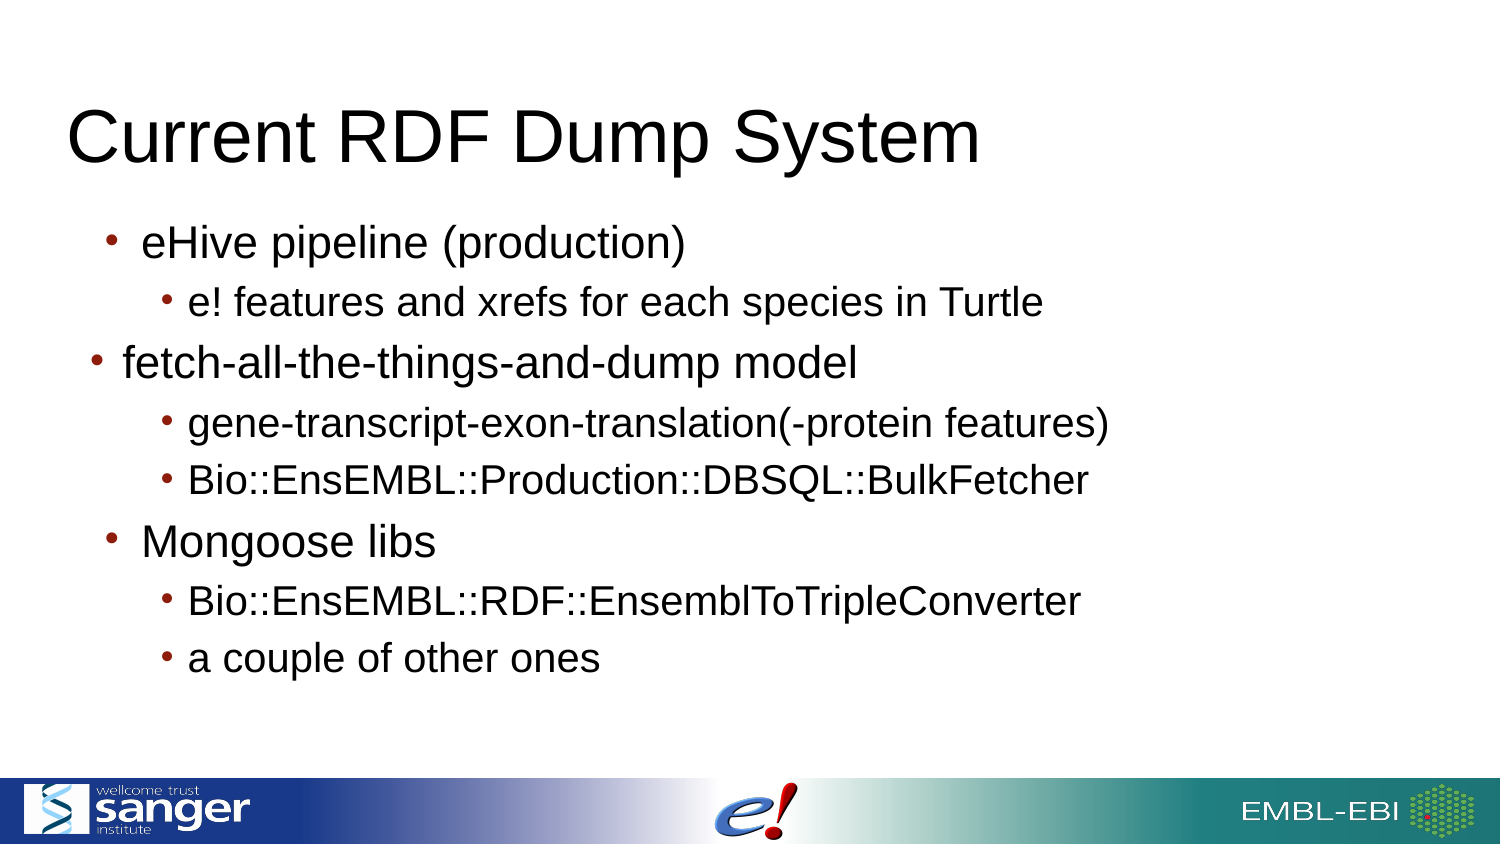

# Current RDF Dump System
eHive pipeline (production)
e! features and xrefs for each species in Turtle
fetch-all-the-things-and-dump model
gene-transcript-exon-translation(-protein features)
Bio::EnsEMBL::Production::DBSQL::BulkFetcher
Mongoose libs
Bio::EnsEMBL::RDF::EnsemblToTripleConverter
a couple of other ones